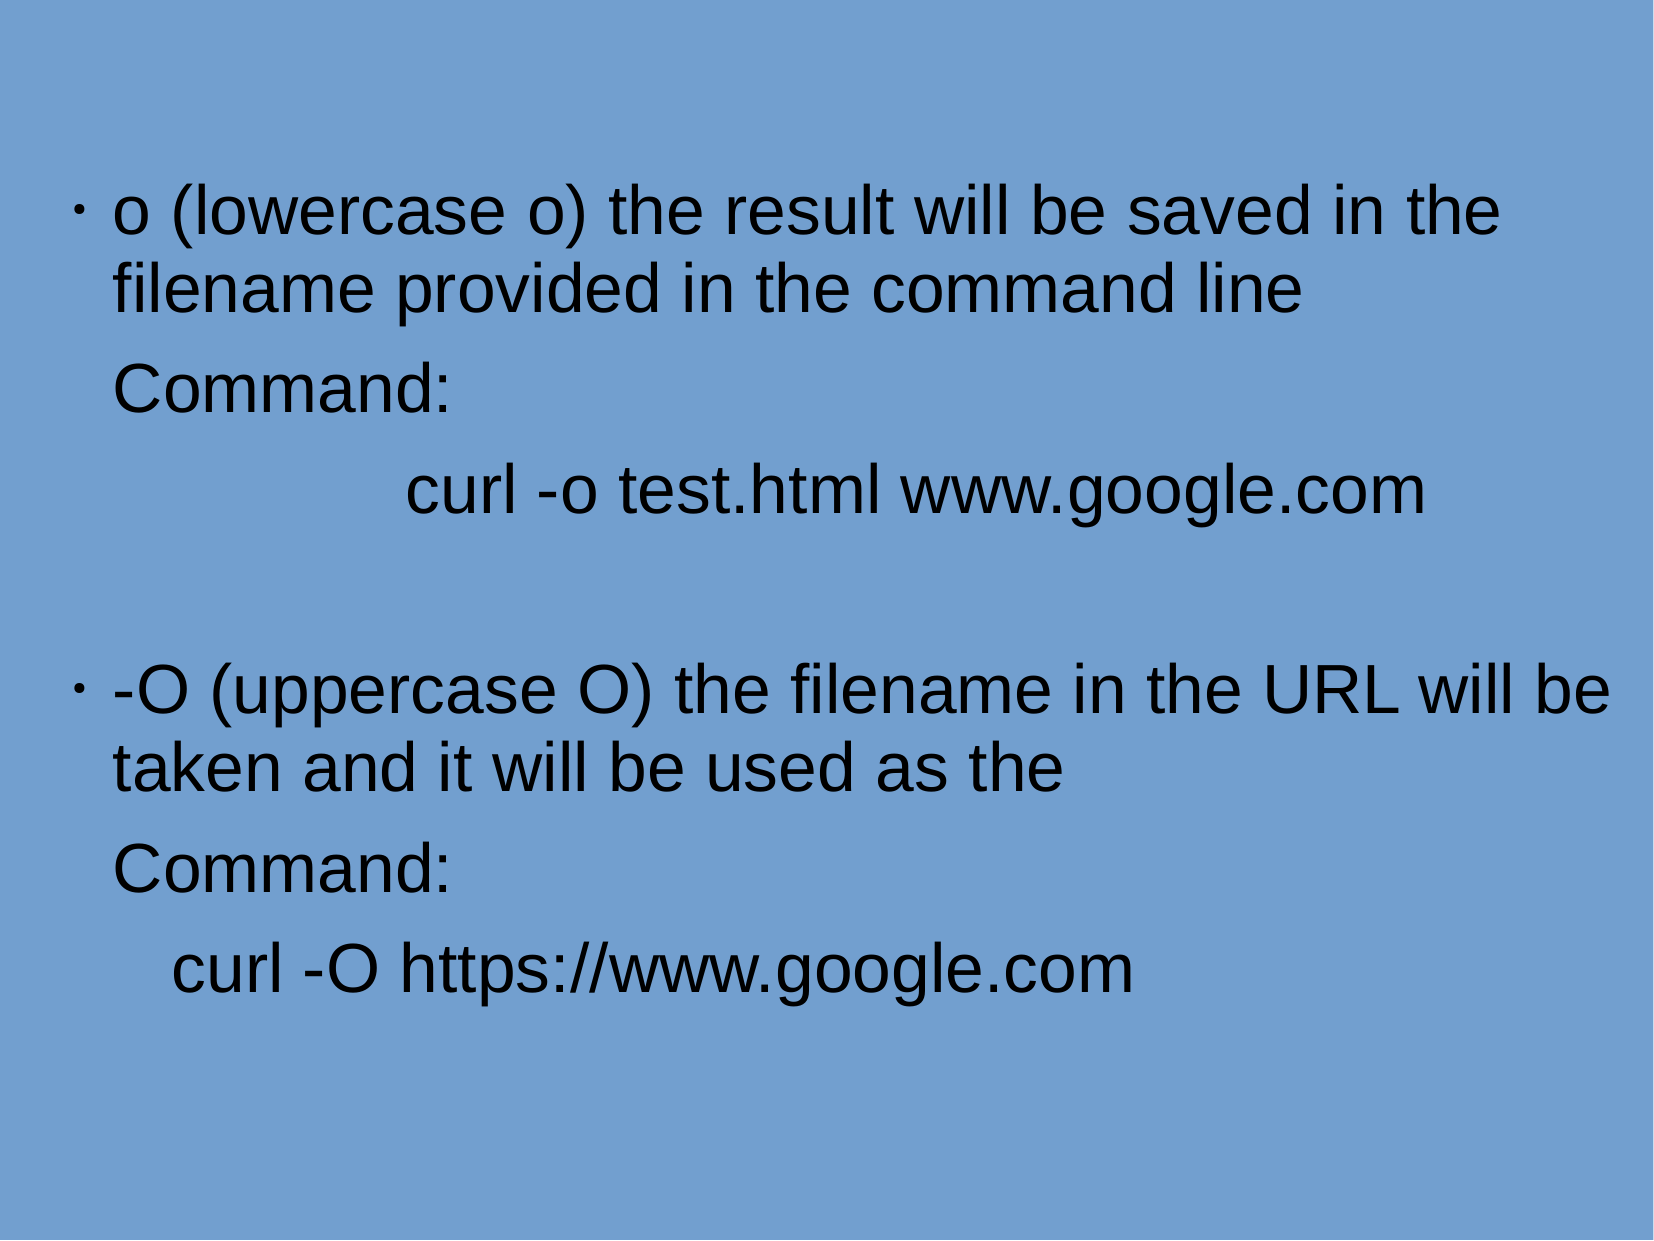

# o (lowercase o) the result will be saved in the filename provided in the command line
Command:
 curl -o test.html www.google.com
-O (uppercase O) the filename in the URL will be taken and it will be used as the
Command:
 curl -O https://www.google.com